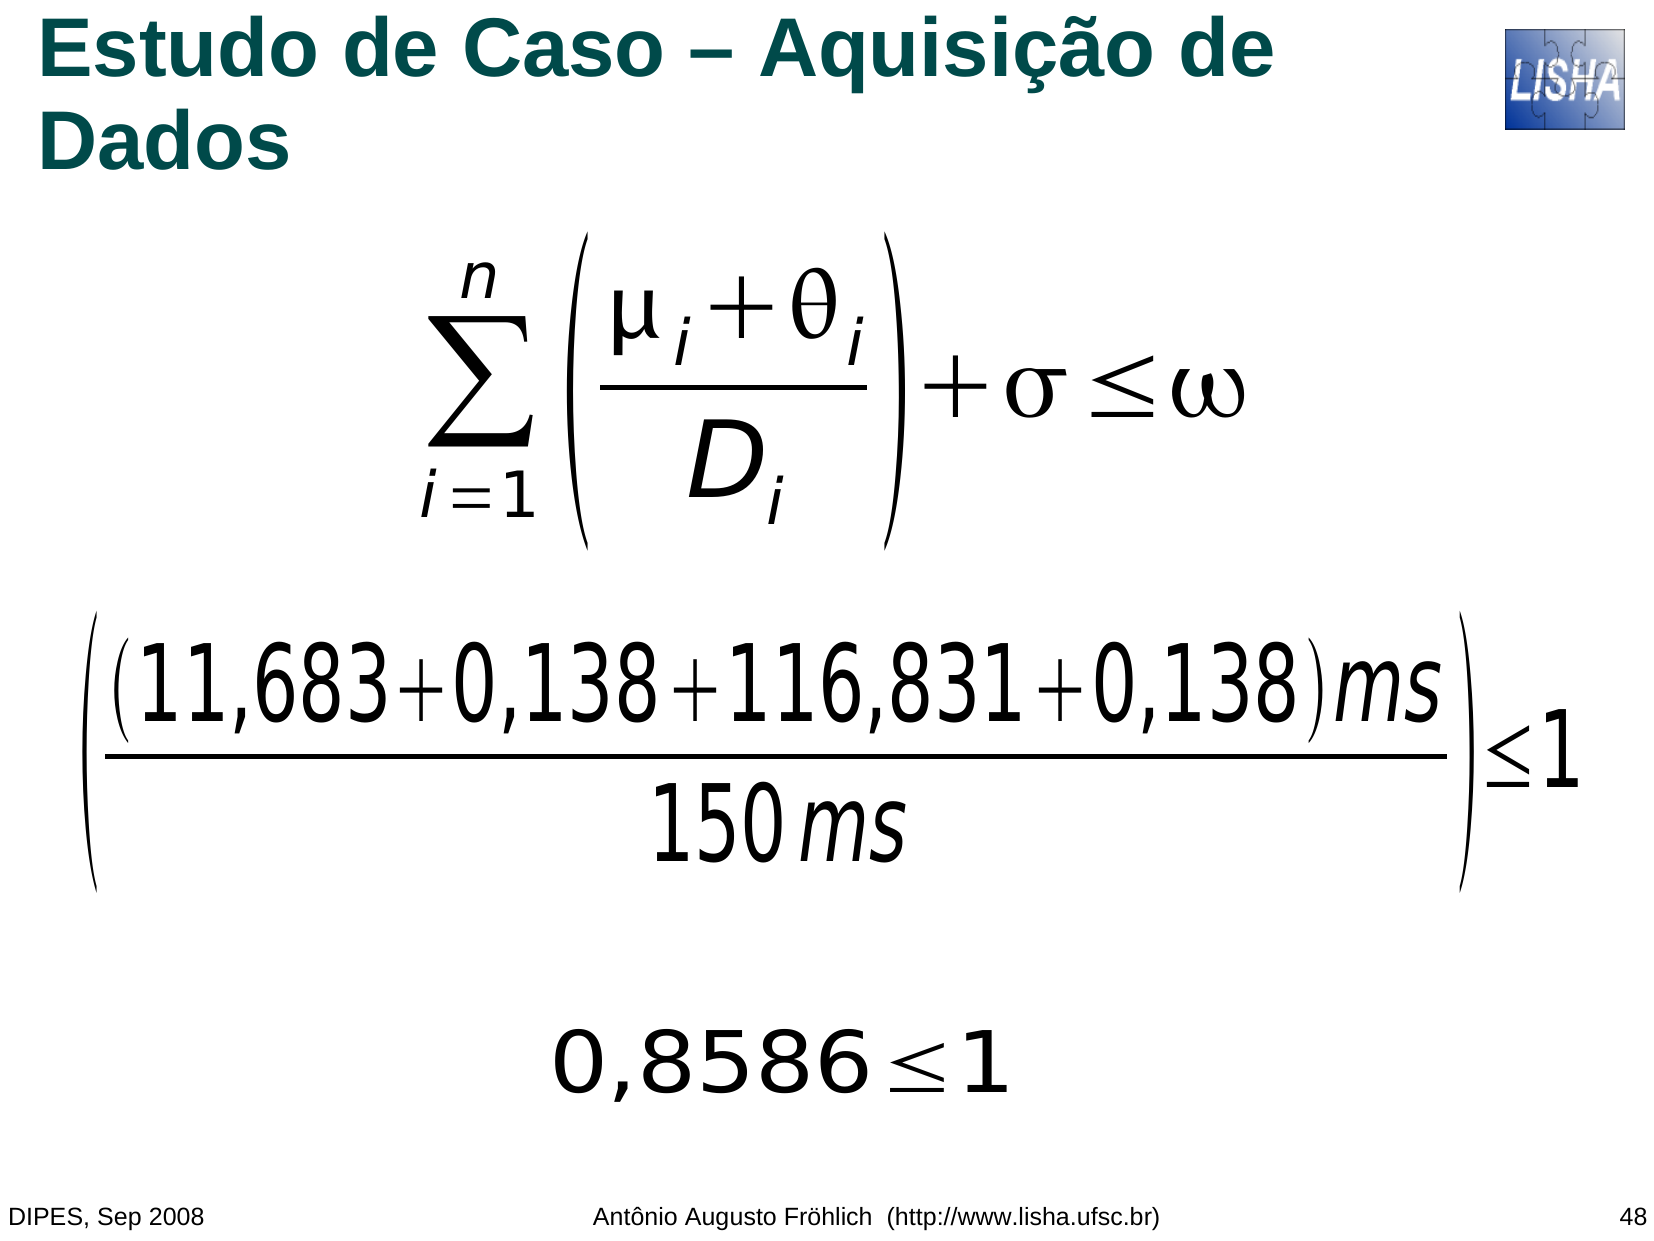

# Estudo de Caso – Aquisição de Dados